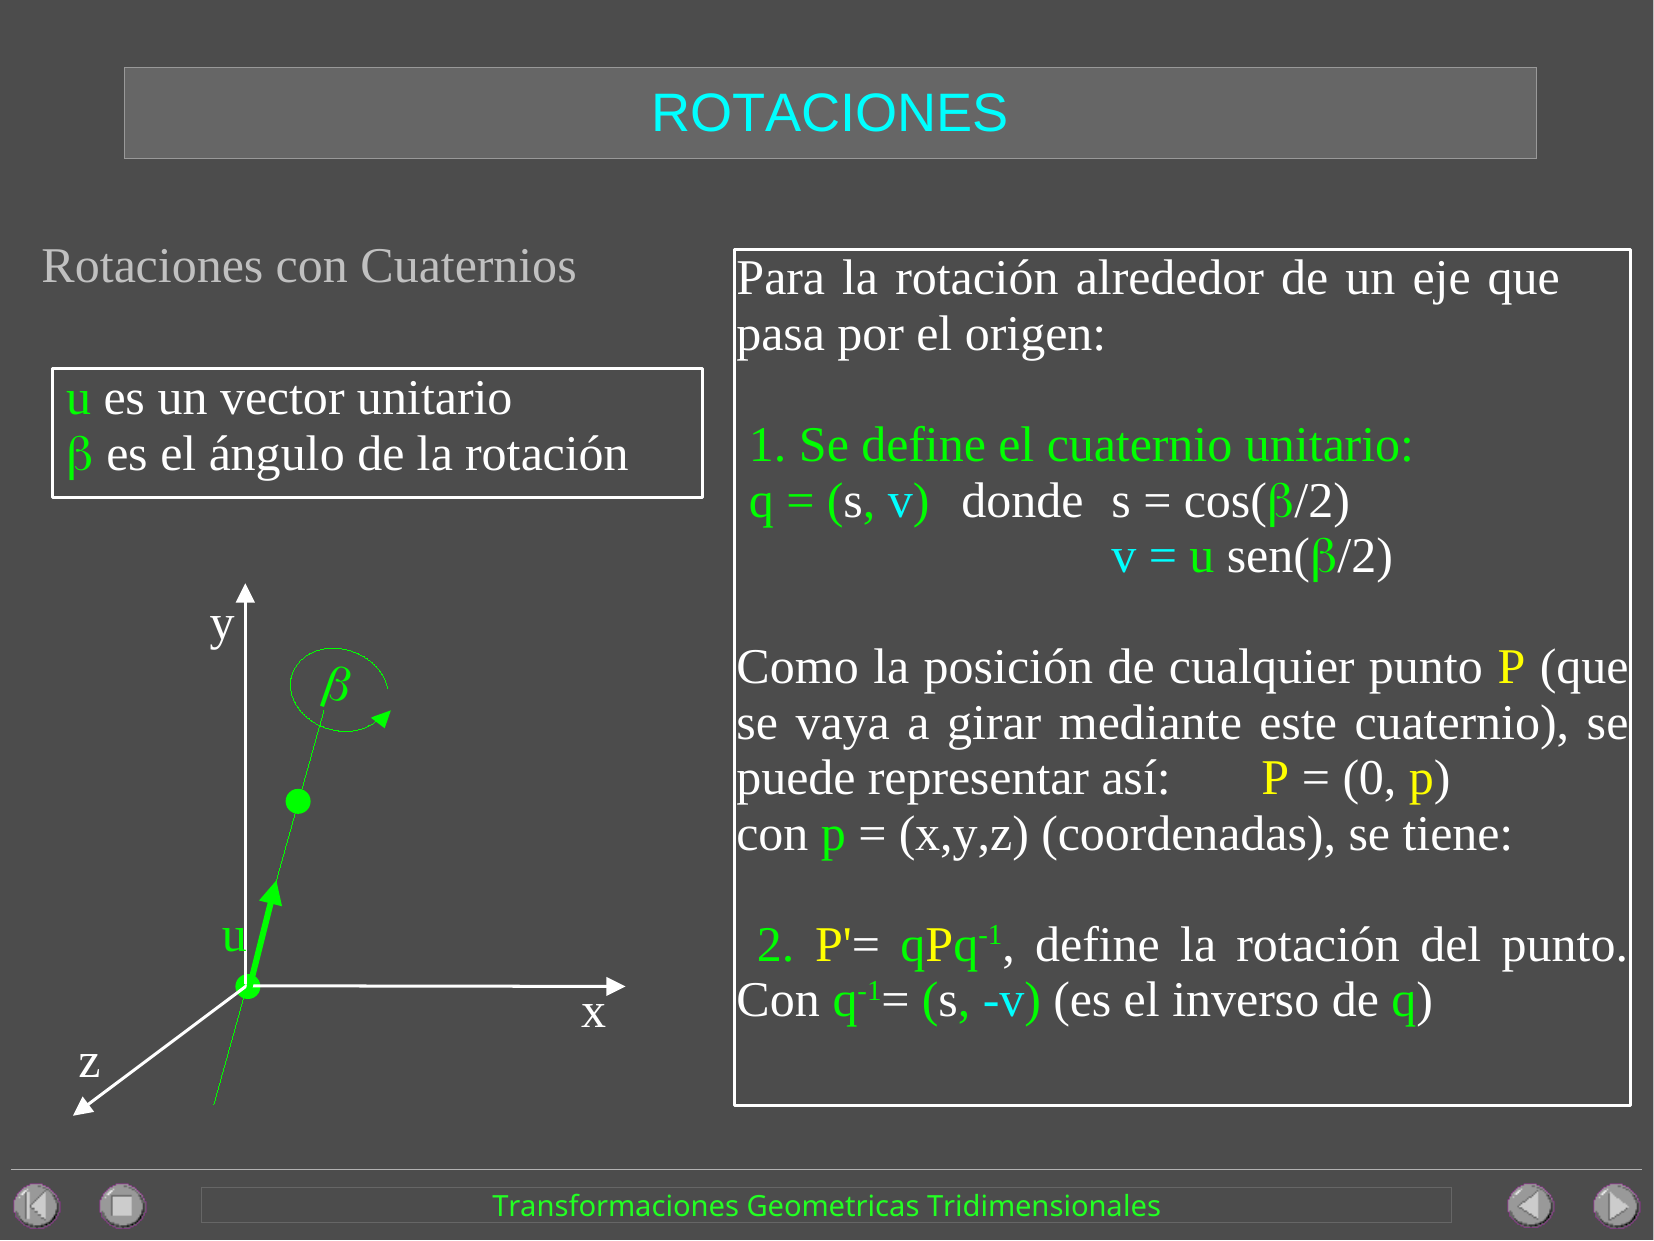

# ROTACIONES
Rotaciones con Cuaternios
Para la rotación alrededor de un eje que pasa por el origen:
 1. Se define el cuaternio unitario:
 q = (s, v)	donde	s = cos(b/2)
					v = u sen(b/2)
Como la posición de cualquier punto P (que se vaya a girar mediante este cuaternio), se puede representar así:		P = (0, p)
con p = (x,y,z) (coordenadas), se tiene:
 2. P'= qPq-1, define la rotación del punto. Con q-1= (s, -v) (es el inverso de q)
 u es un vector unitario
 b es el ángulo de la rotación
y
x
z
b
u